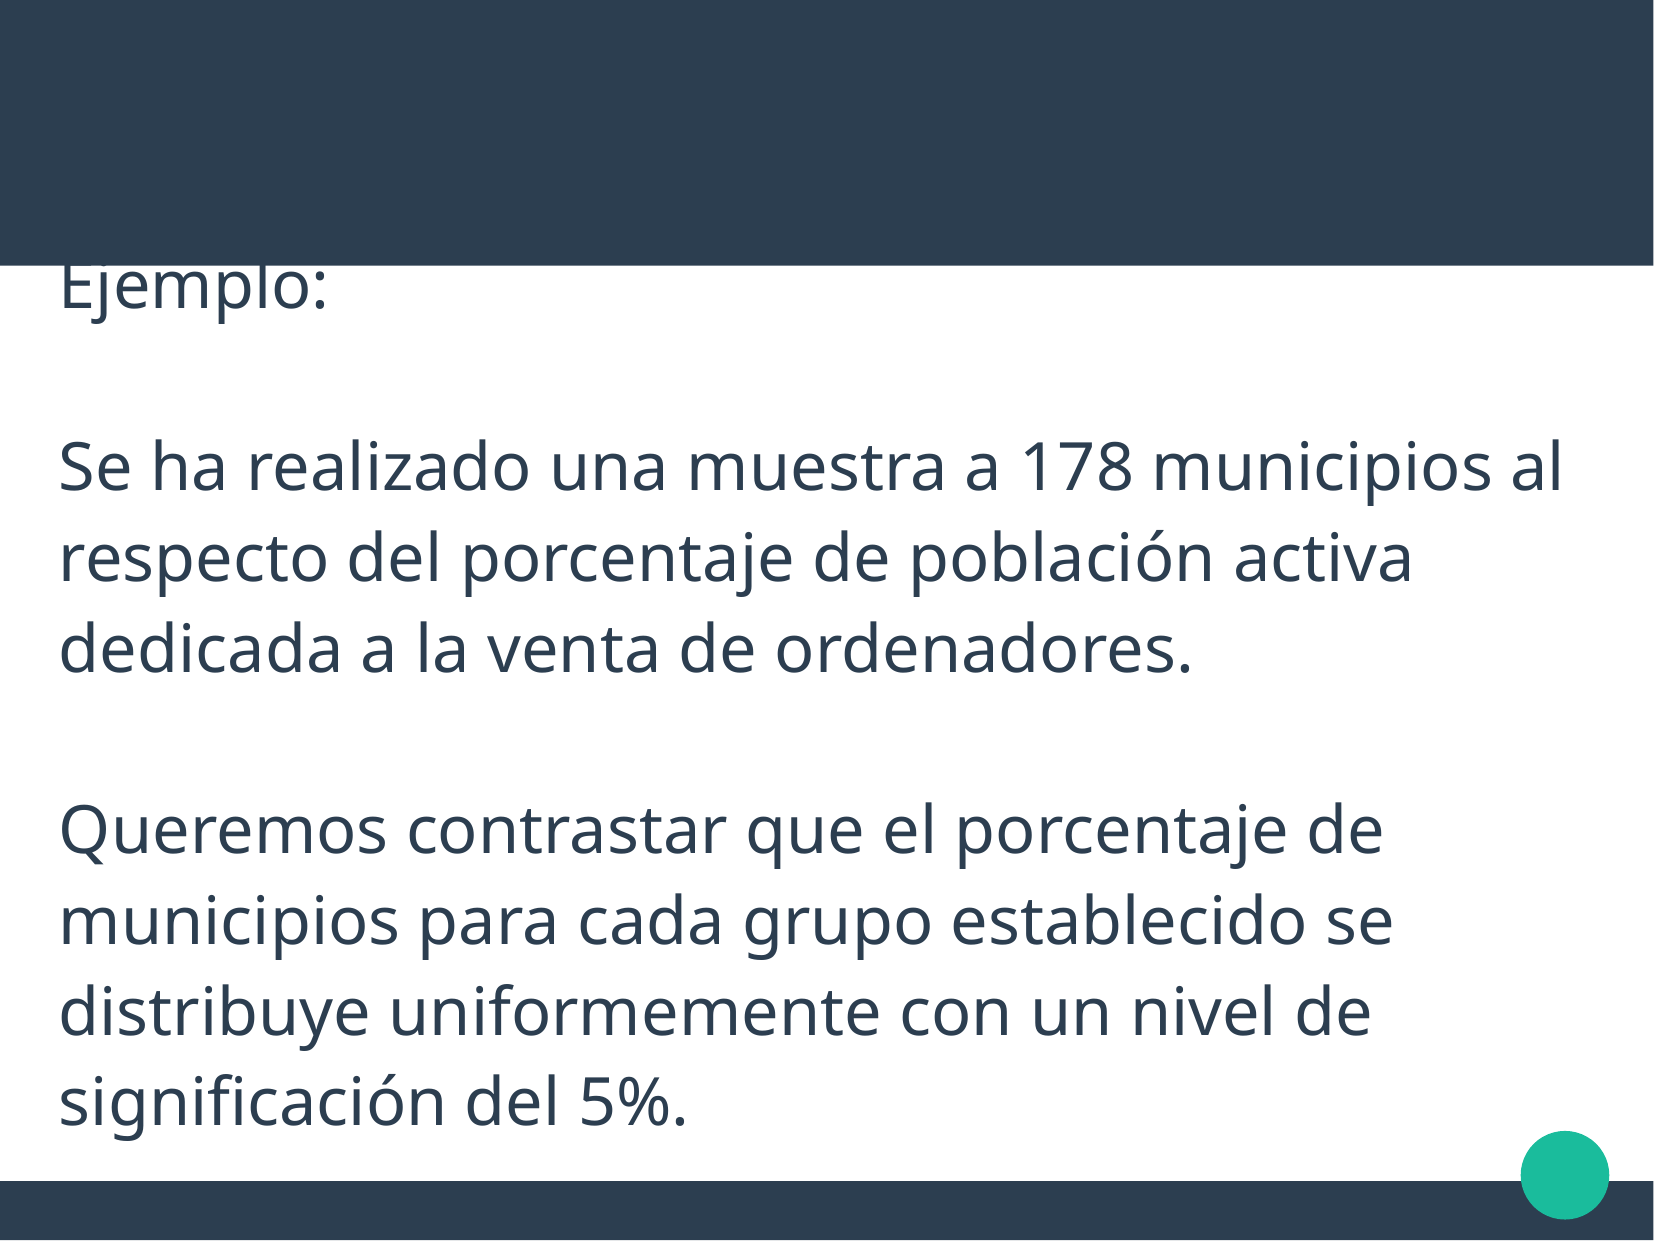

# Ejemplo:
Se ha realizado una muestra a 178 municipios al respecto del porcentaje de población activa dedicada a la venta de ordenadores.
Queremos contrastar que el porcentaje de municipios para cada grupo establecido se distribuye uniformemente con un nivel de significación del 5%.